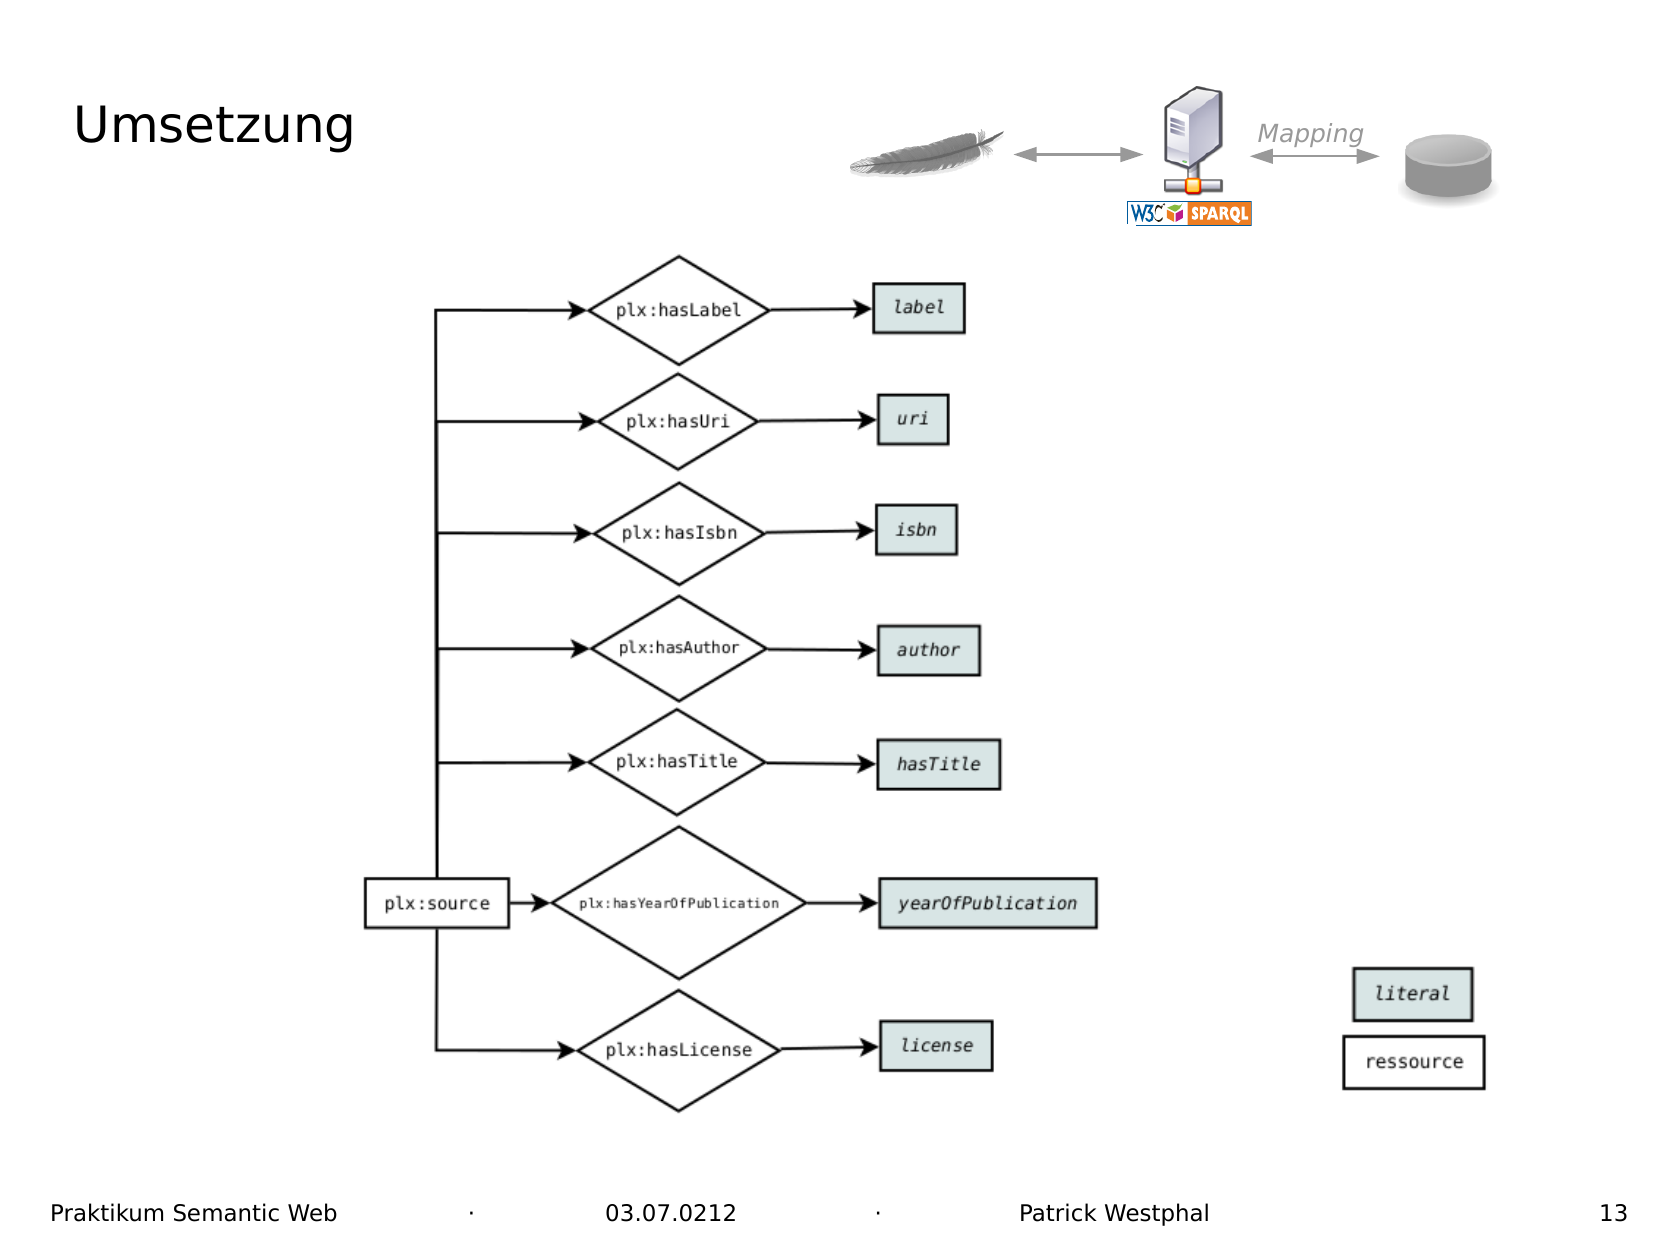

Umsetzung
Mapping
Praktikum Semantic Web · 03.07.0212 · Patrick Westphal